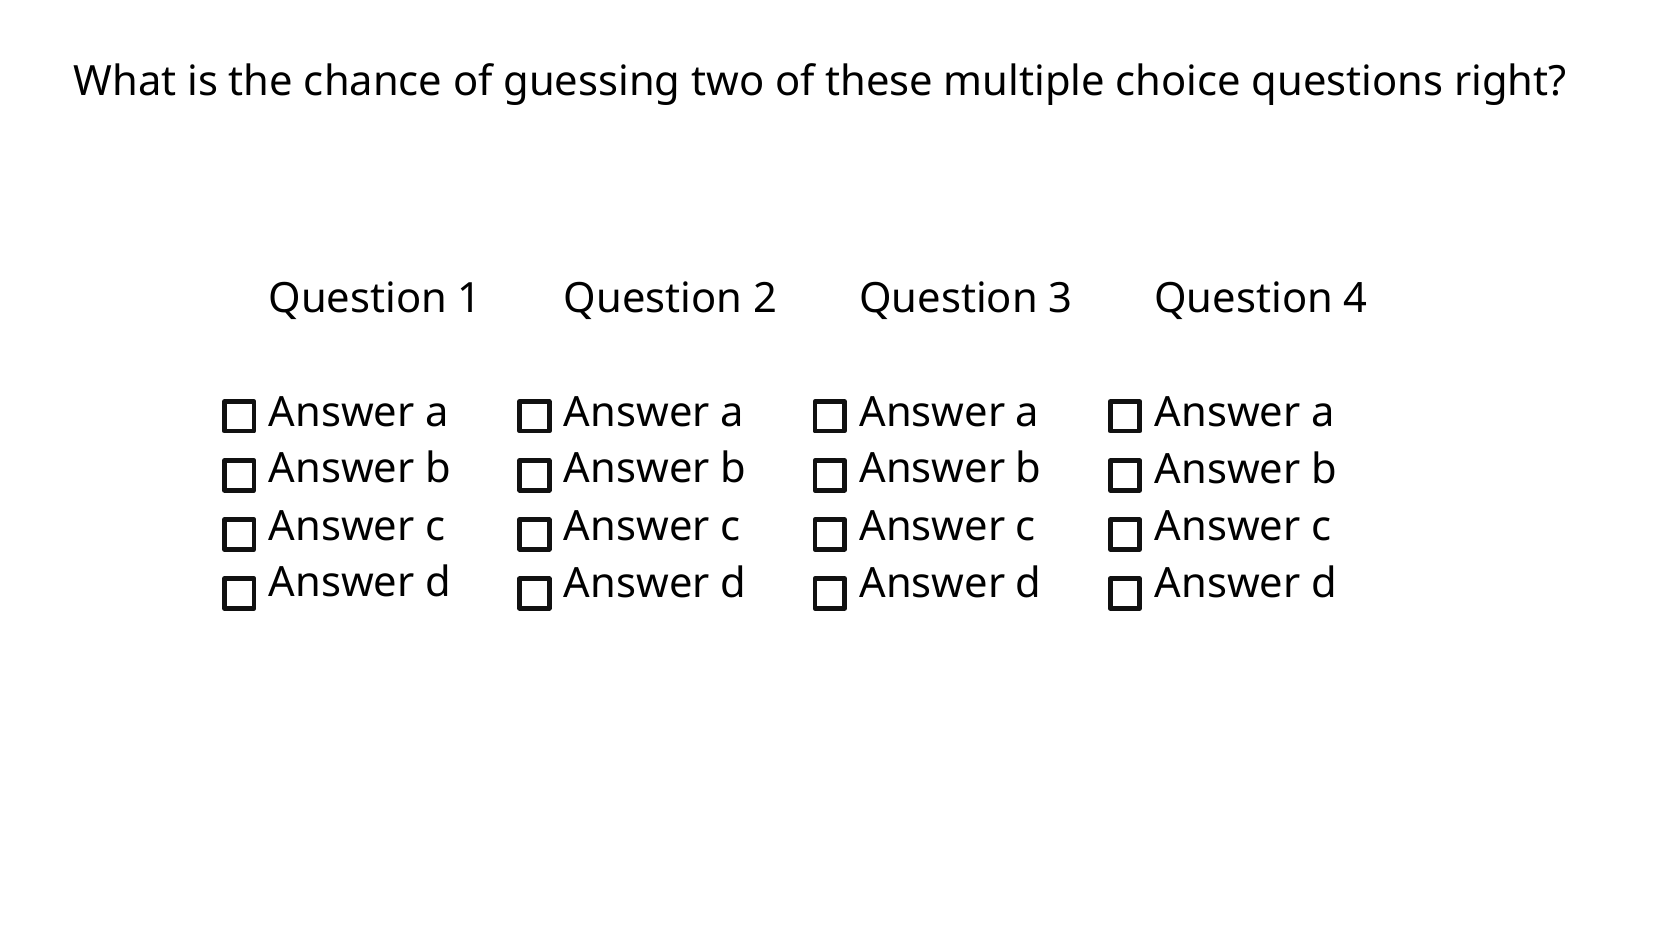

What is the chance of guessing two of these multiple choice questions right?
Question 1
Answer a
Answer b
Answer c
Answer d
Question 2
Answer a
Answer b
Answer c
Answer d
Question 3
Answer a
Answer b
Answer c
Answer d
Question 4
Answer a
Answer b
Answer c
Answer d